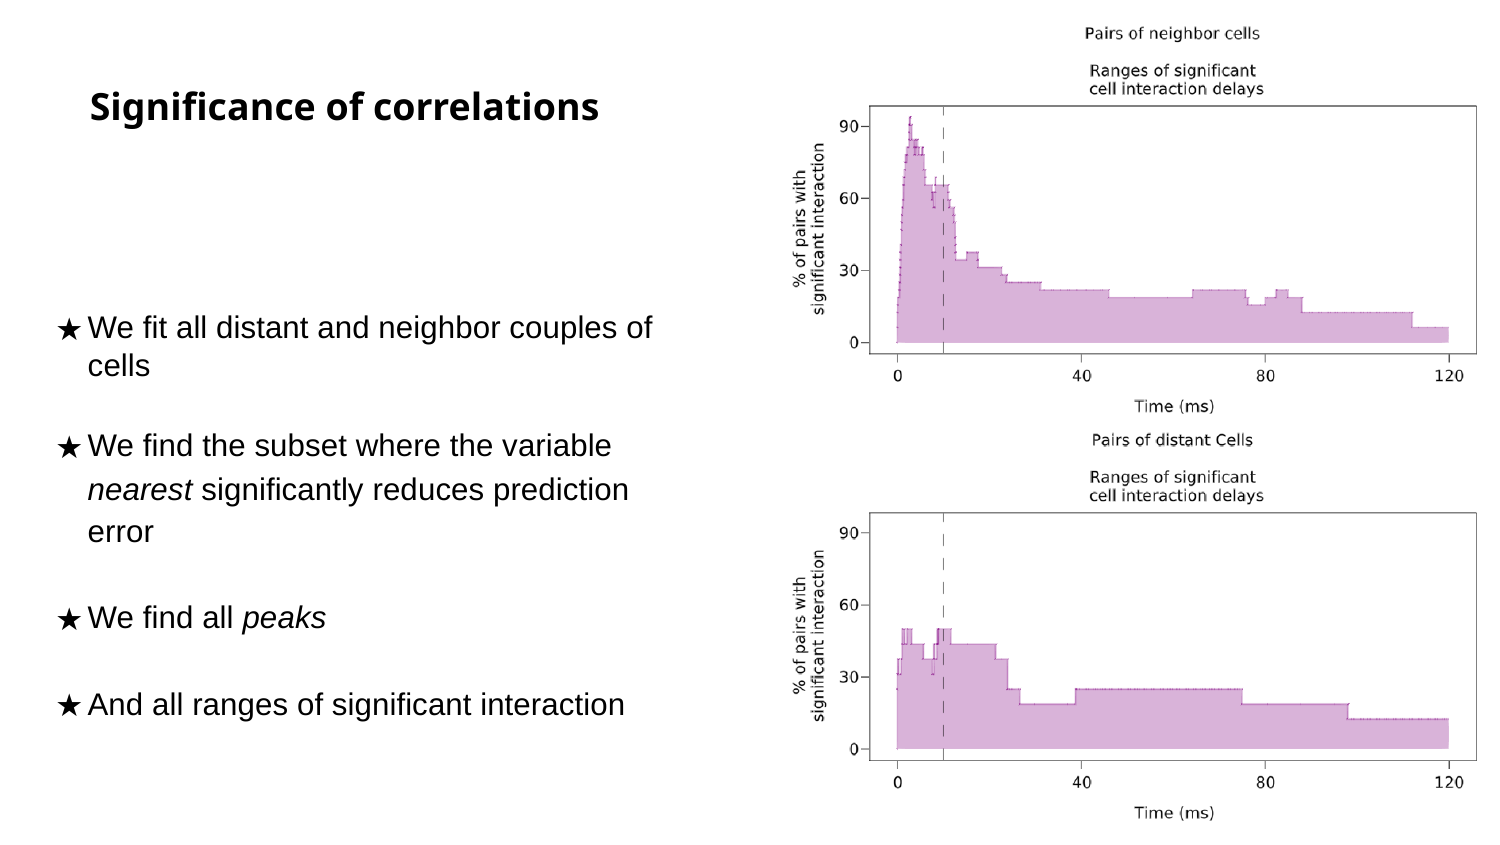

Significance of correlations
We fit all distant and neighbor couples of cells
We find the subset where the variable nearest significantly reduces prediction error
We find all peaks
And all ranges of significant interaction